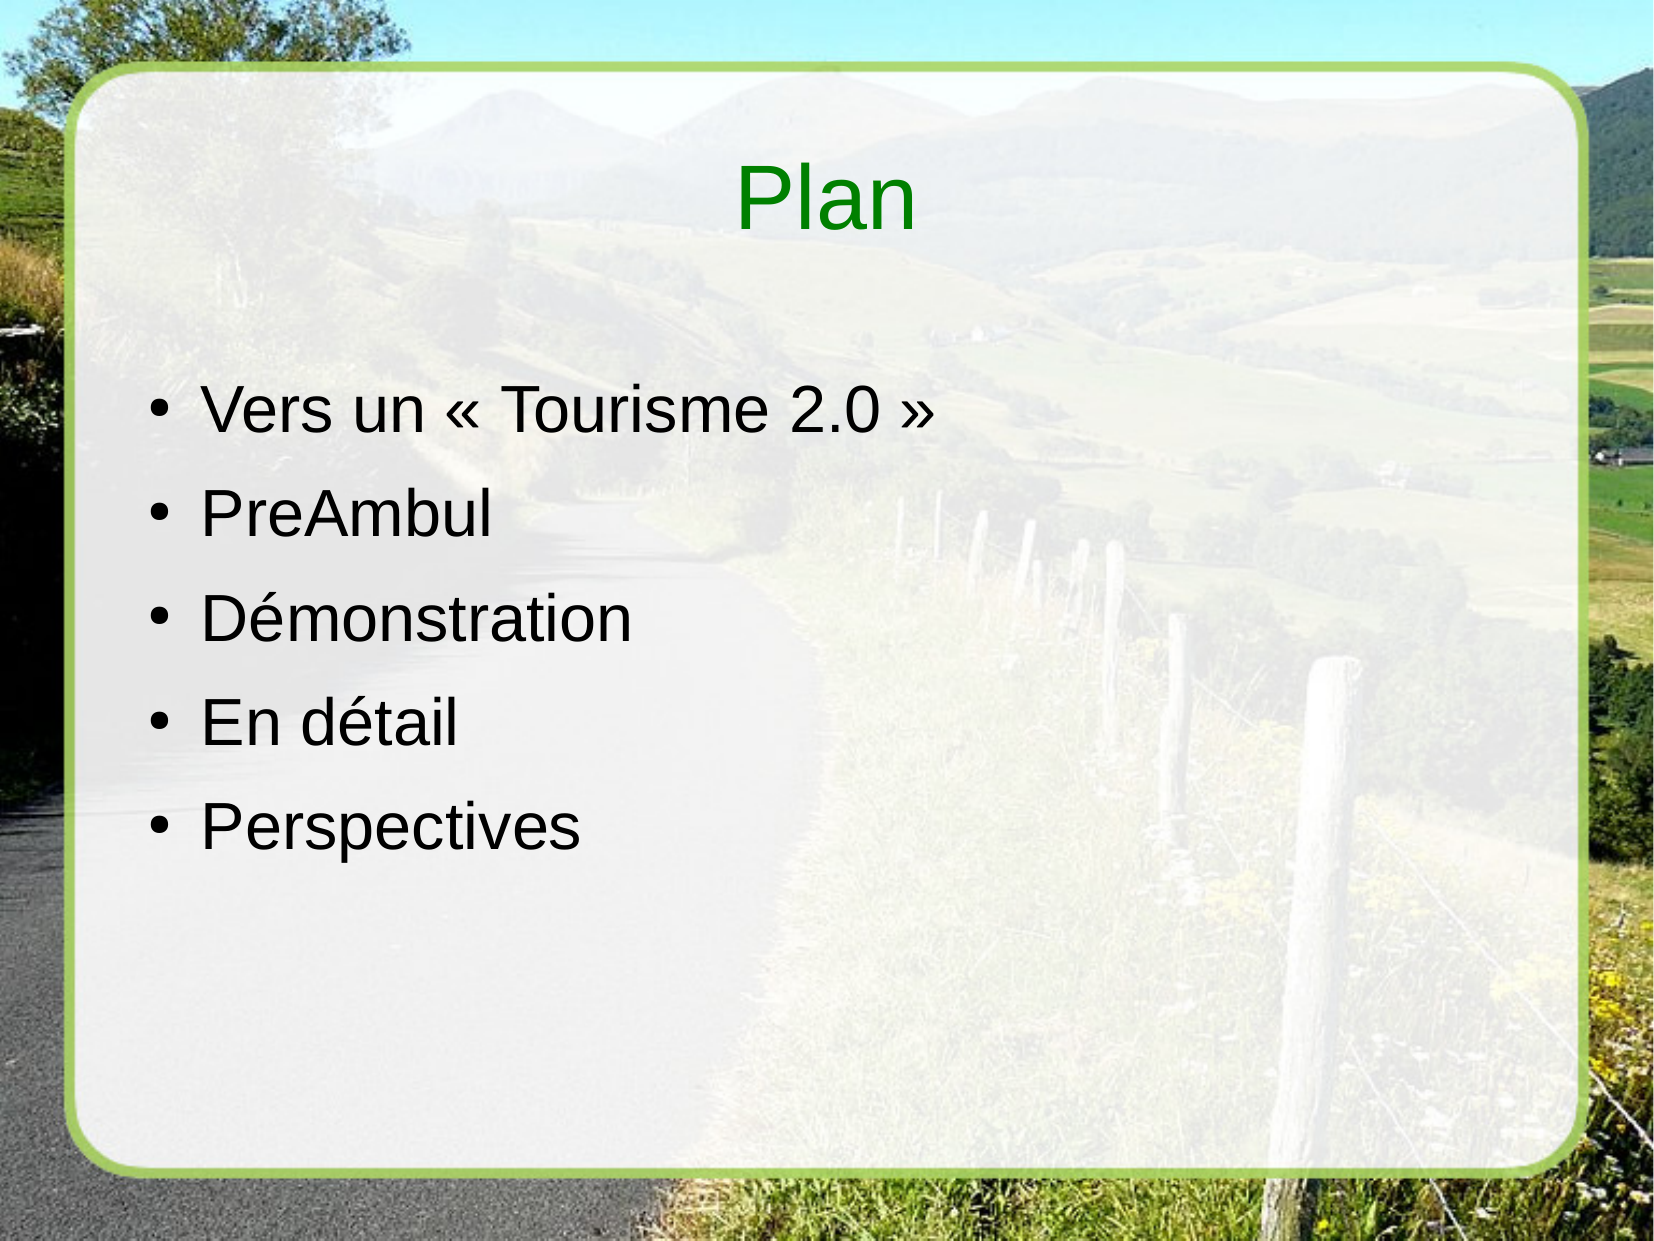

# Plan
Vers un « Tourisme 2.0 »
PreAmbul
Démonstration
En détail
Perspectives